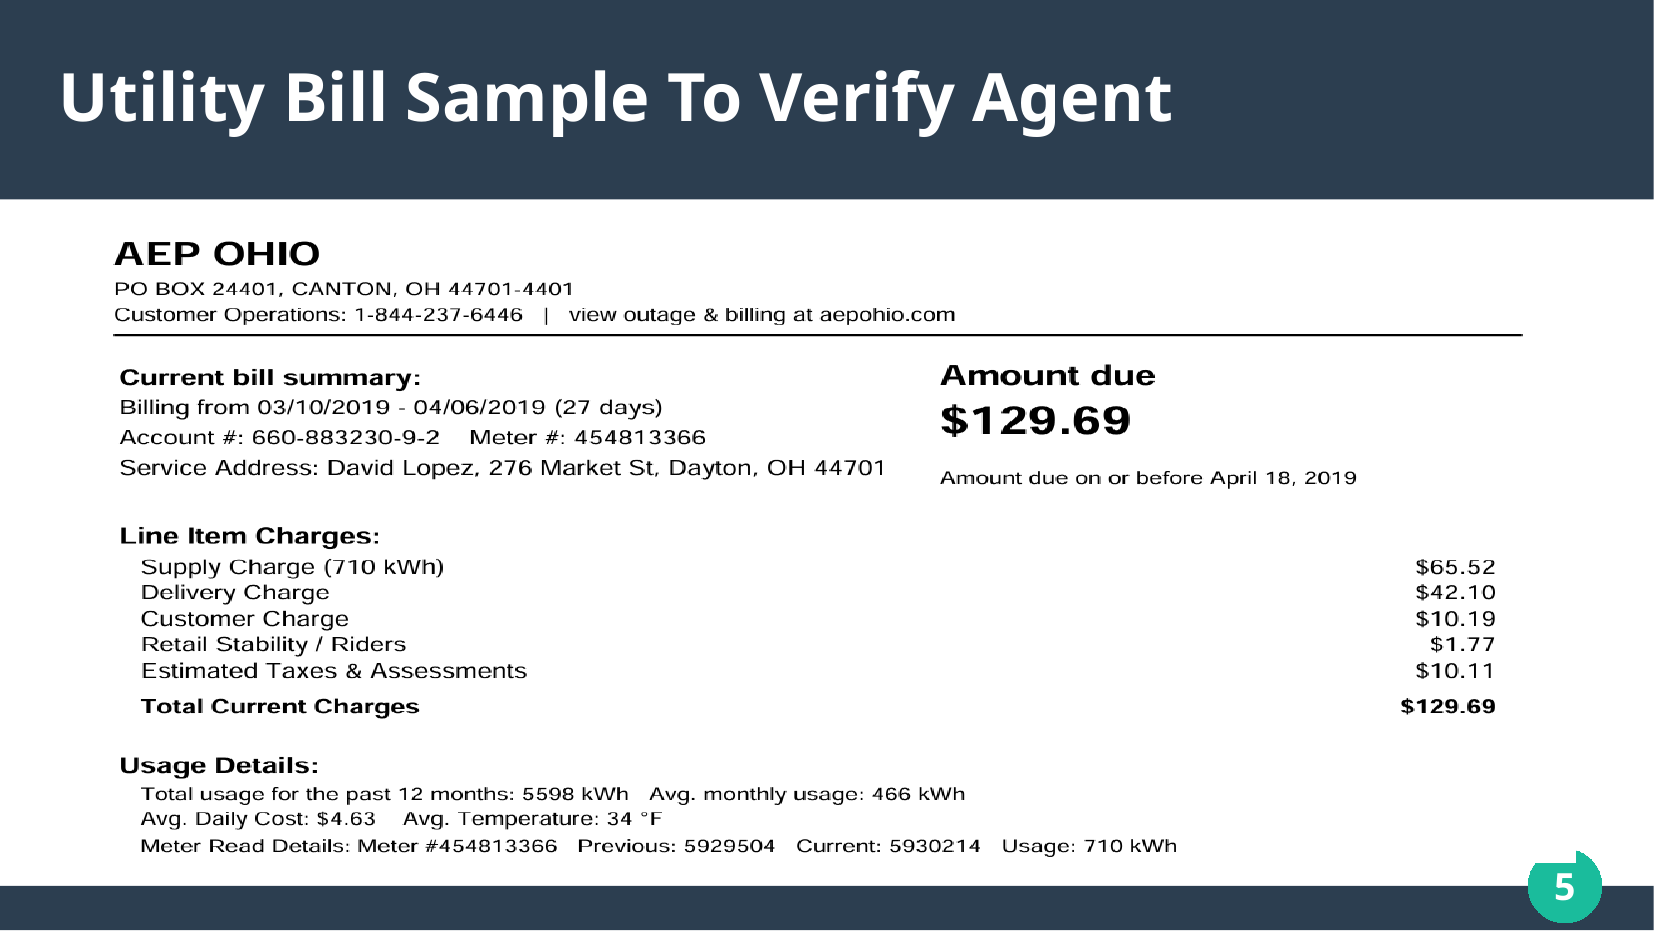

# Utility Bill Sample To Verify Agent
5